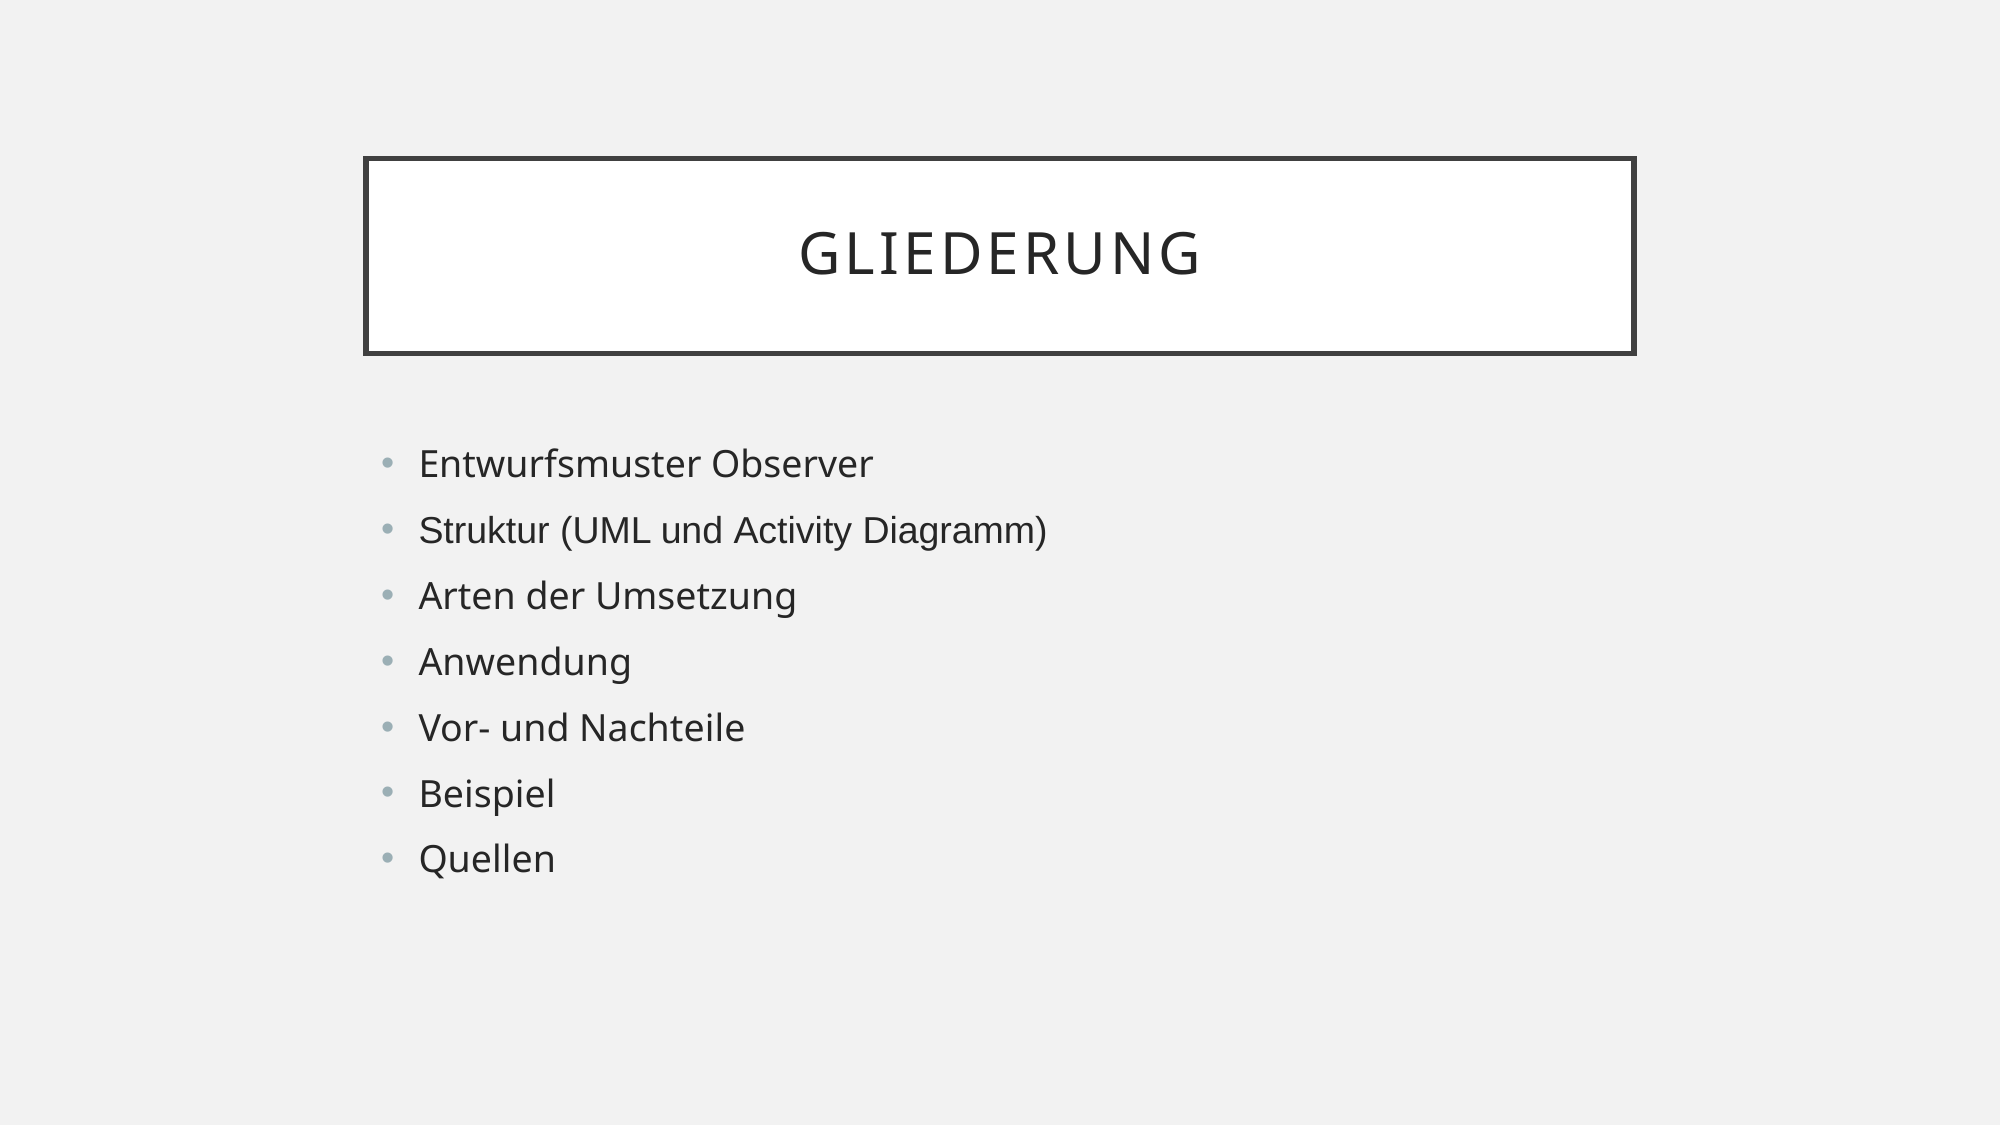

# Gliederung
Entwurfsmuster Observer
Struktur (UML und Activity Diagramm)
Arten der Umsetzung
Anwendung
Vor- und Nachteile
Beispiel
Quellen